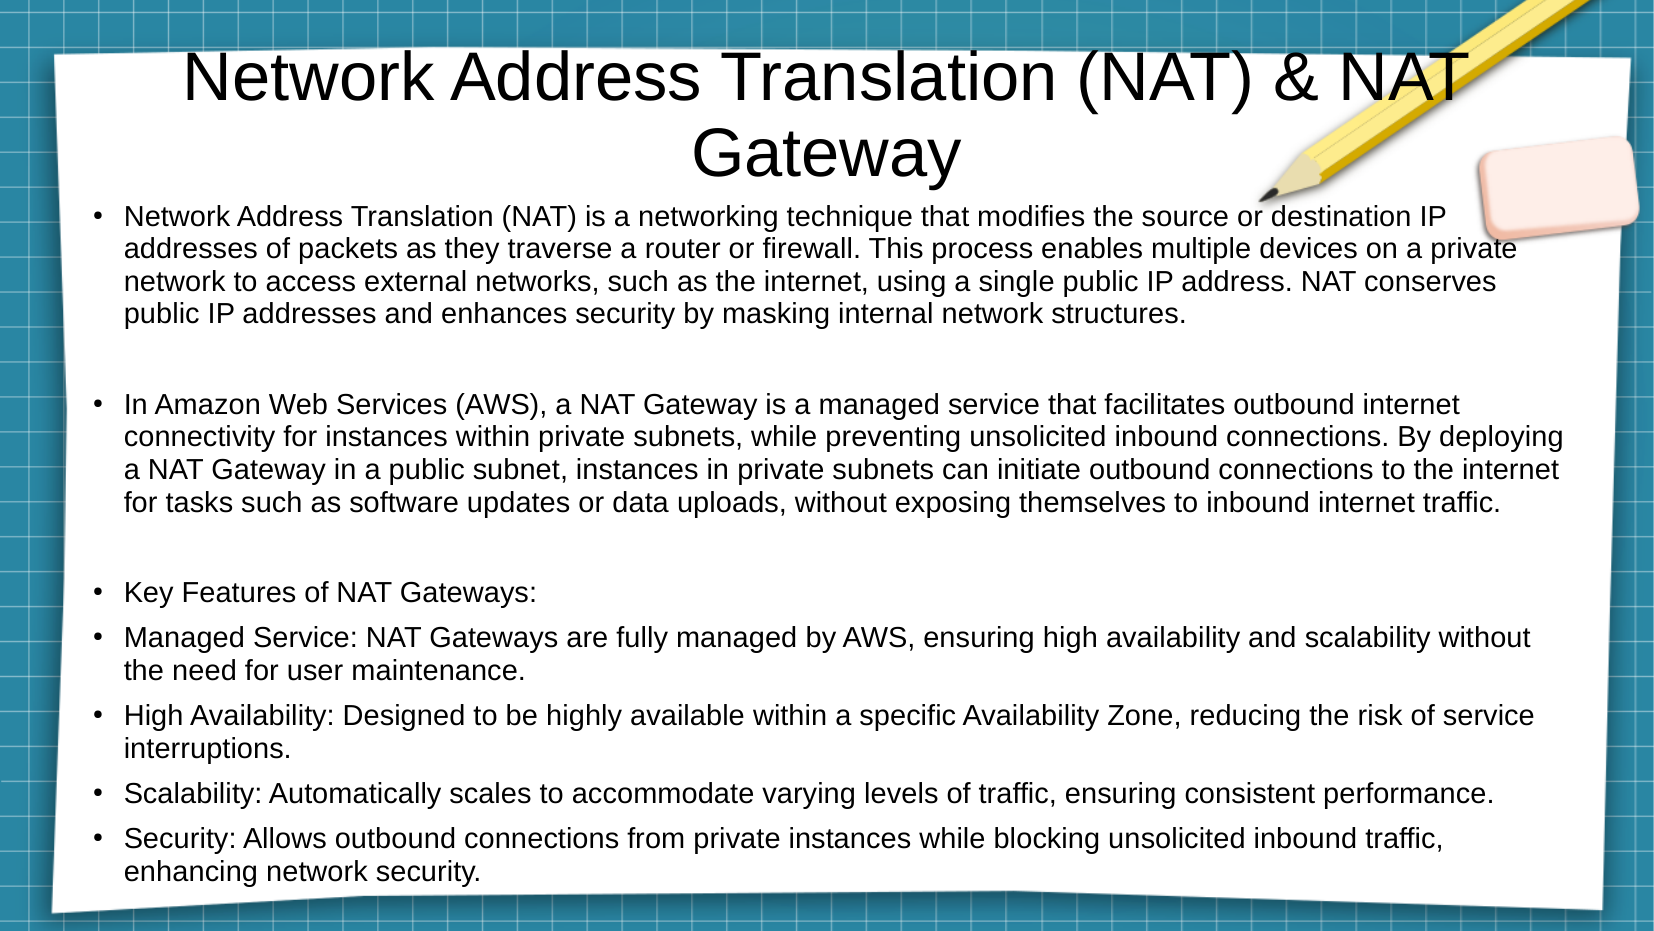

# Network Address Translation (NAT) & NAT Gateway
Network Address Translation (NAT) is a networking technique that modifies the source or destination IP addresses of packets as they traverse a router or firewall. This process enables multiple devices on a private network to access external networks, such as the internet, using a single public IP address. NAT conserves public IP addresses and enhances security by masking internal network structures.
In Amazon Web Services (AWS), a NAT Gateway is a managed service that facilitates outbound internet connectivity for instances within private subnets, while preventing unsolicited inbound connections. By deploying a NAT Gateway in a public subnet, instances in private subnets can initiate outbound connections to the internet for tasks such as software updates or data uploads, without exposing themselves to inbound internet traffic.
Key Features of NAT Gateways:
Managed Service: NAT Gateways are fully managed by AWS, ensuring high availability and scalability without the need for user maintenance.
High Availability: Designed to be highly available within a specific Availability Zone, reducing the risk of service interruptions.
Scalability: Automatically scales to accommodate varying levels of traffic, ensuring consistent performance.
Security: Allows outbound connections from private instances while blocking unsolicited inbound traffic, enhancing network security.